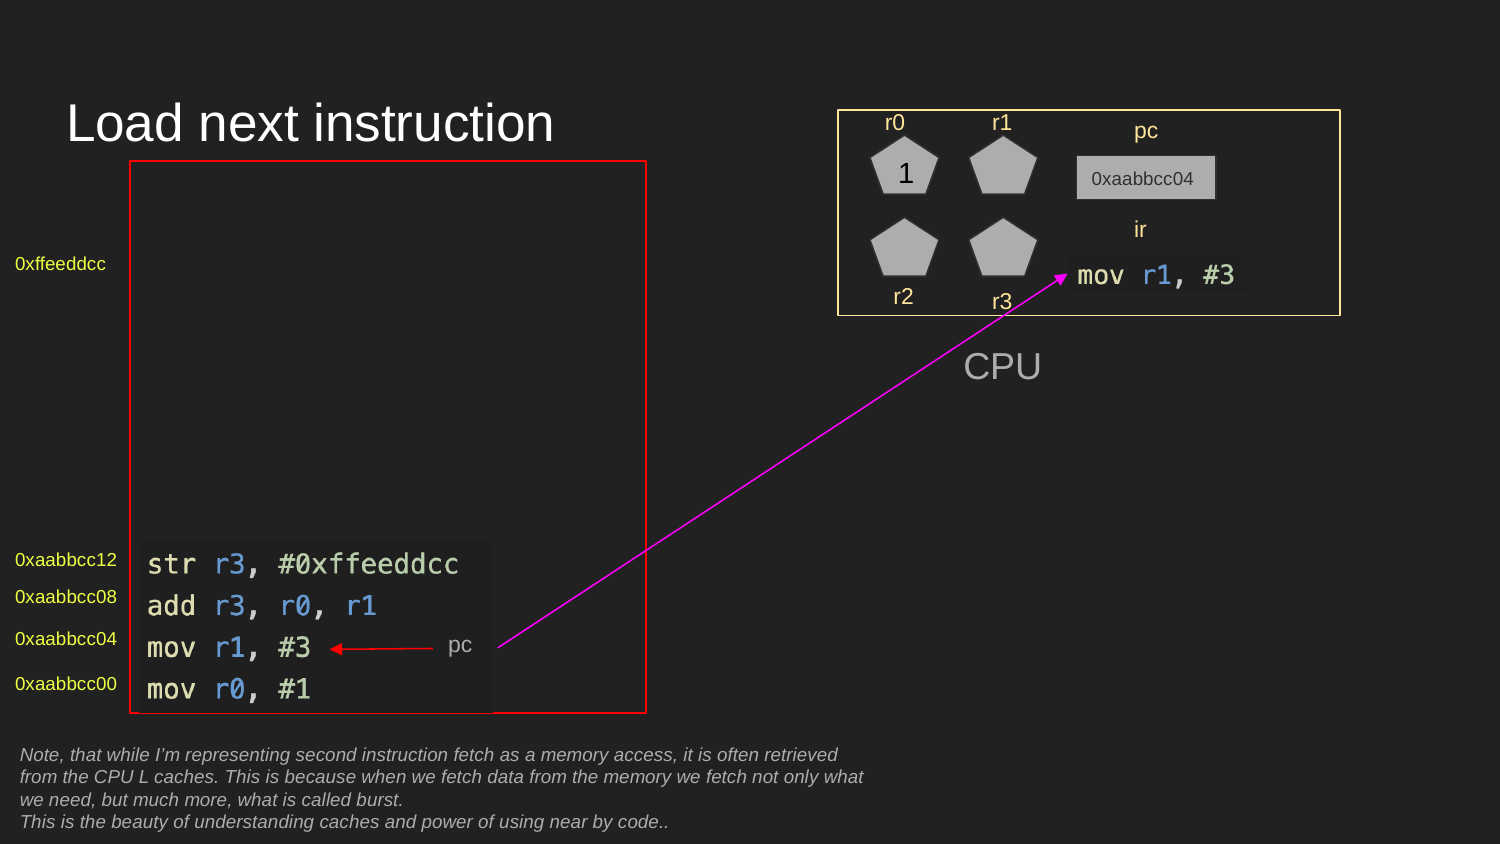

# Load next instruction
r0
r1
pc
1
0xaabbcc04
ir
0xffeeddcc
r2
r3
CPU
0xaabbcc12
0xaabbcc08
0xaabbcc04
pc
0xaabbcc00
Note, that while I’m representing second instruction fetch as a memory access, it is often retrieved from the CPU L caches. This is because when we fetch data from the memory we fetch not only what we need, but much more, what is called burst.
This is the beauty of understanding caches and power of using near by code..